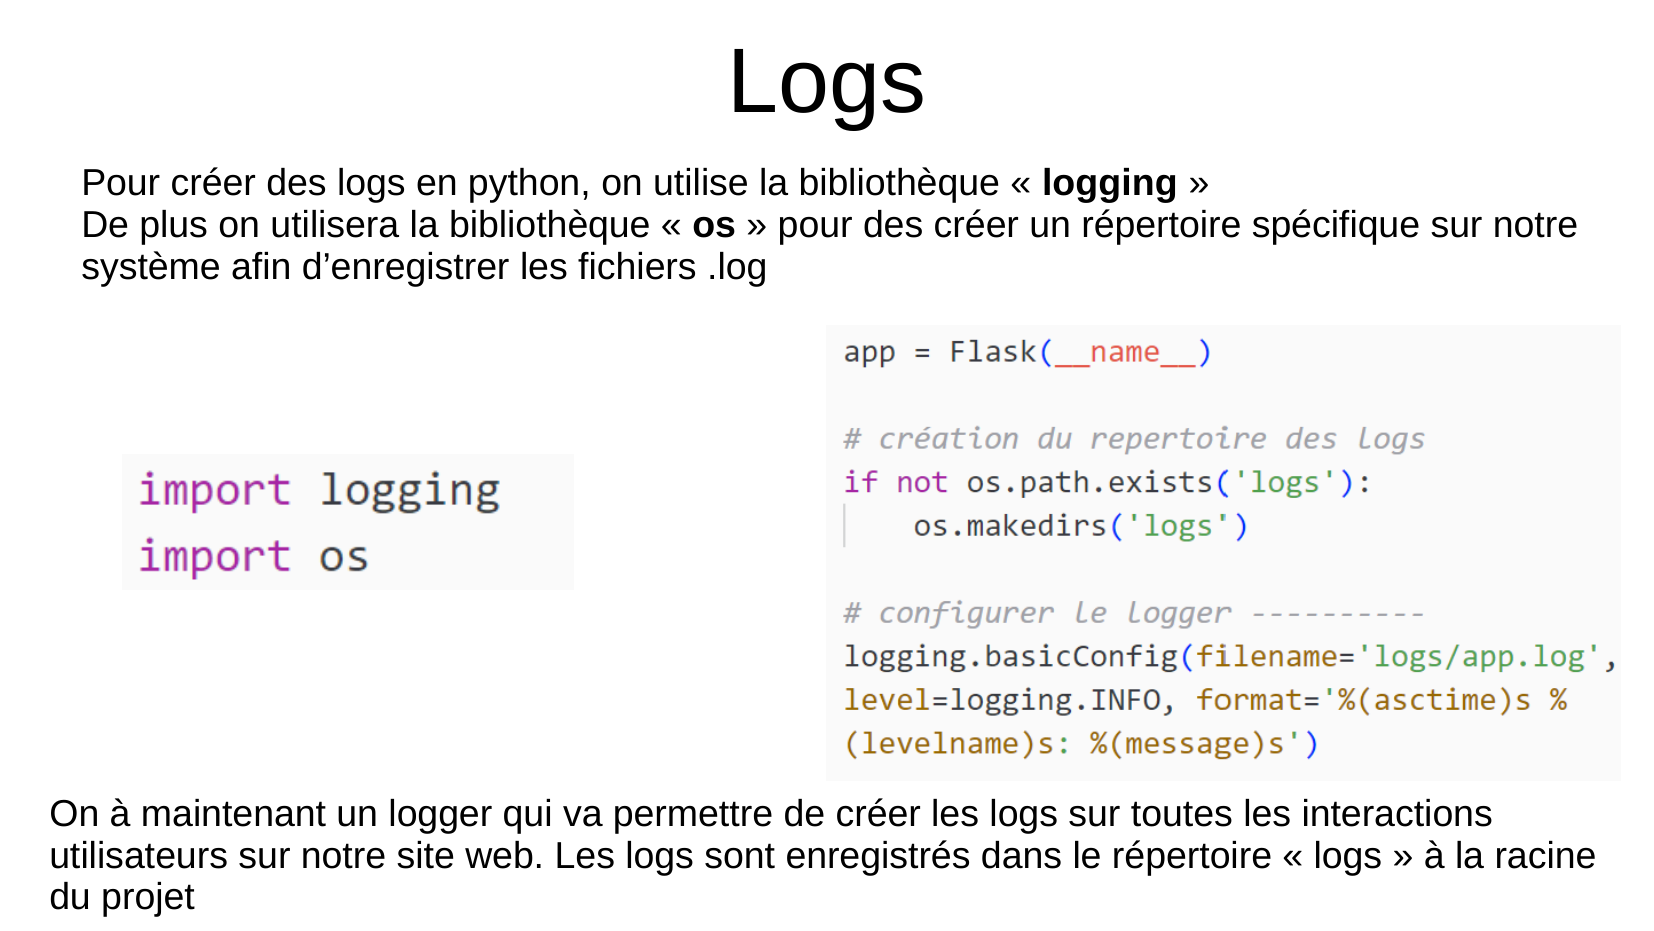

Logs
Pour créer des logs en python, on utilise la bibliothèque « logging »
De plus on utilisera la bibliothèque « os » pour des créer un répertoire spécifique sur notre système afin d’enregistrer les fichiers .log
On à maintenant un logger qui va permettre de créer les logs sur toutes les interactions utilisateurs sur notre site web. Les logs sont enregistrés dans le répertoire « logs » à la racine du projet